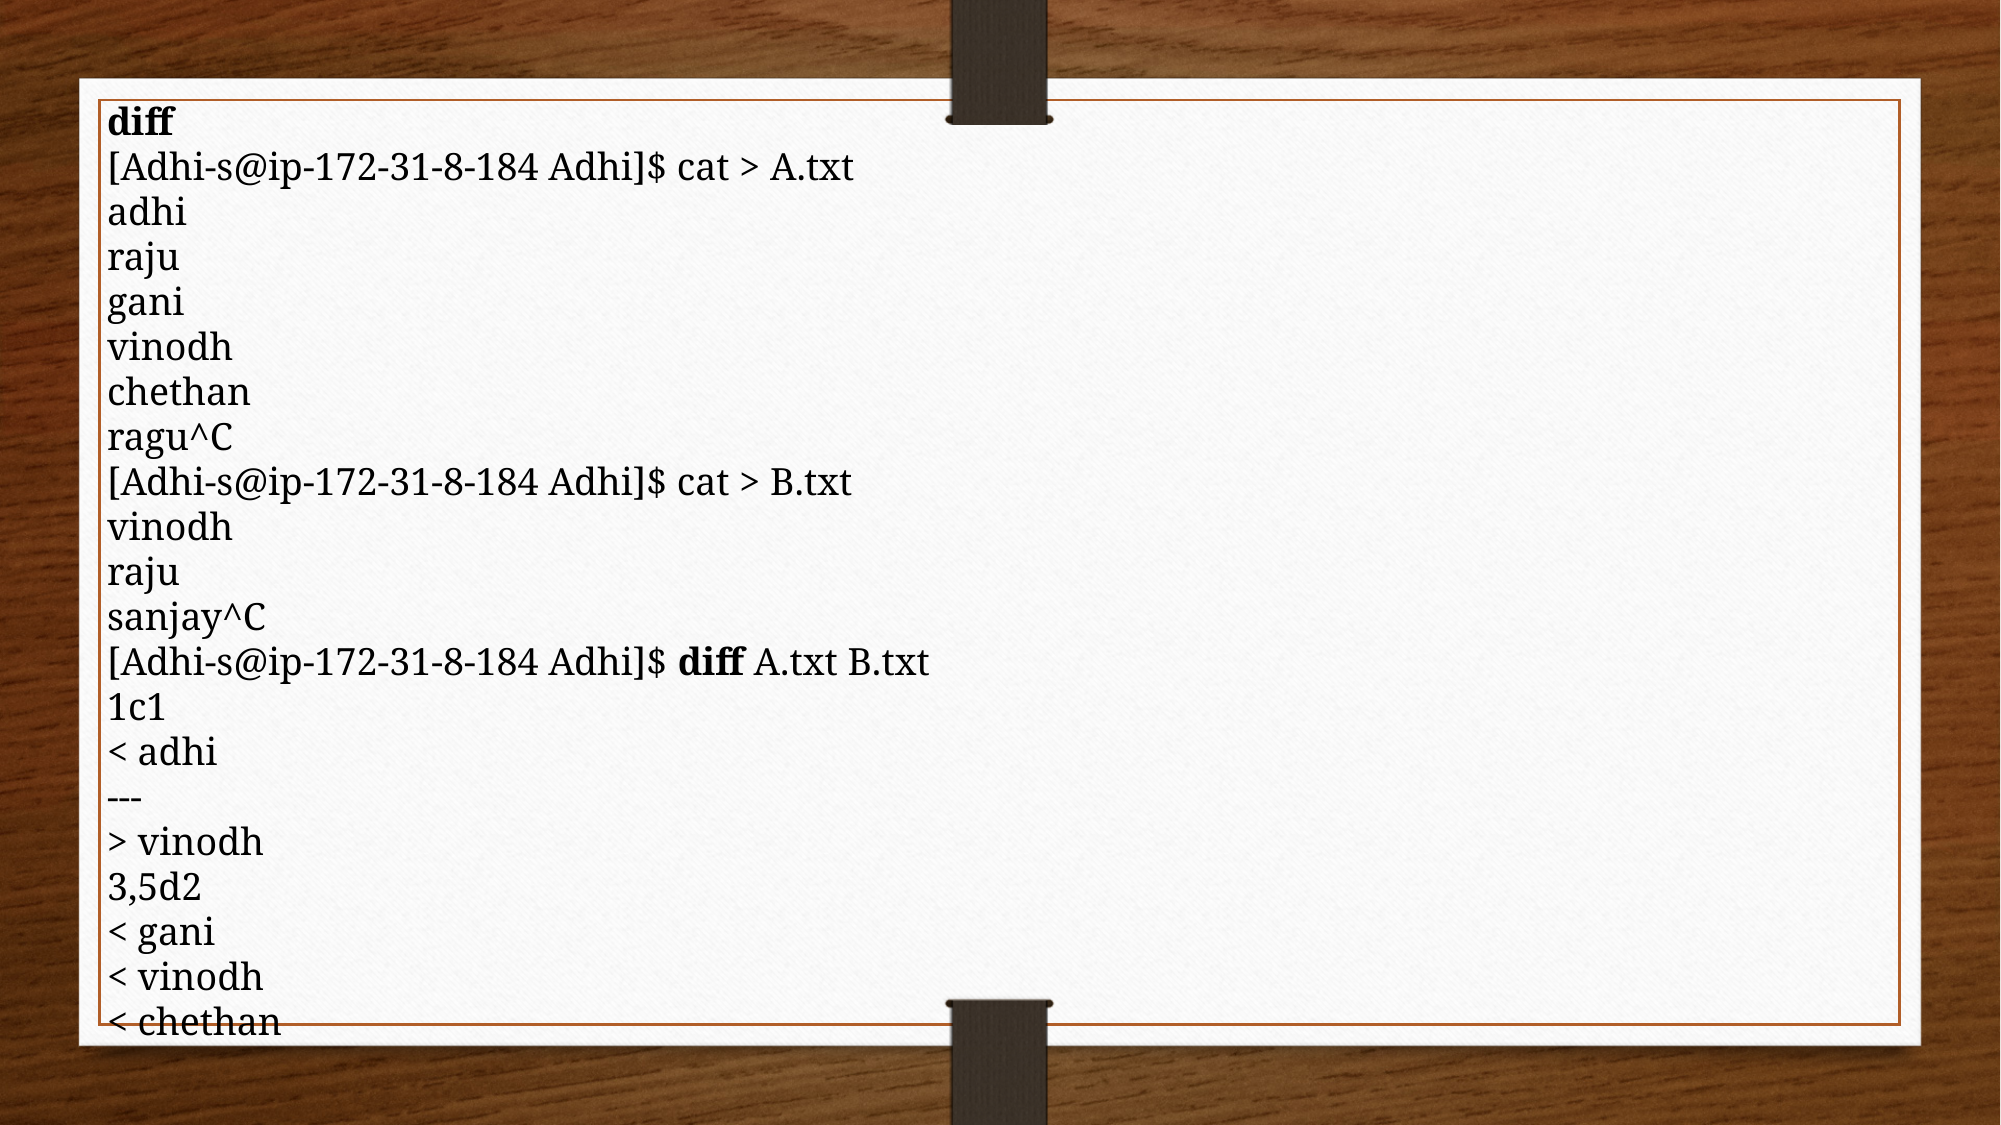

diff
[Adhi-s@ip-172-31-8-184 Adhi]$ cat > A.txt
adhi
raju
gani
vinodh
chethan
ragu^C
[Adhi-s@ip-172-31-8-184 Adhi]$ cat > B.txt
vinodh
raju
sanjay^C
[Adhi-s@ip-172-31-8-184 Adhi]$ diff A.txt B.txt
1c1
< adhi
---
> vinodh
3,5d2
< gani
< vinodh
< chethan